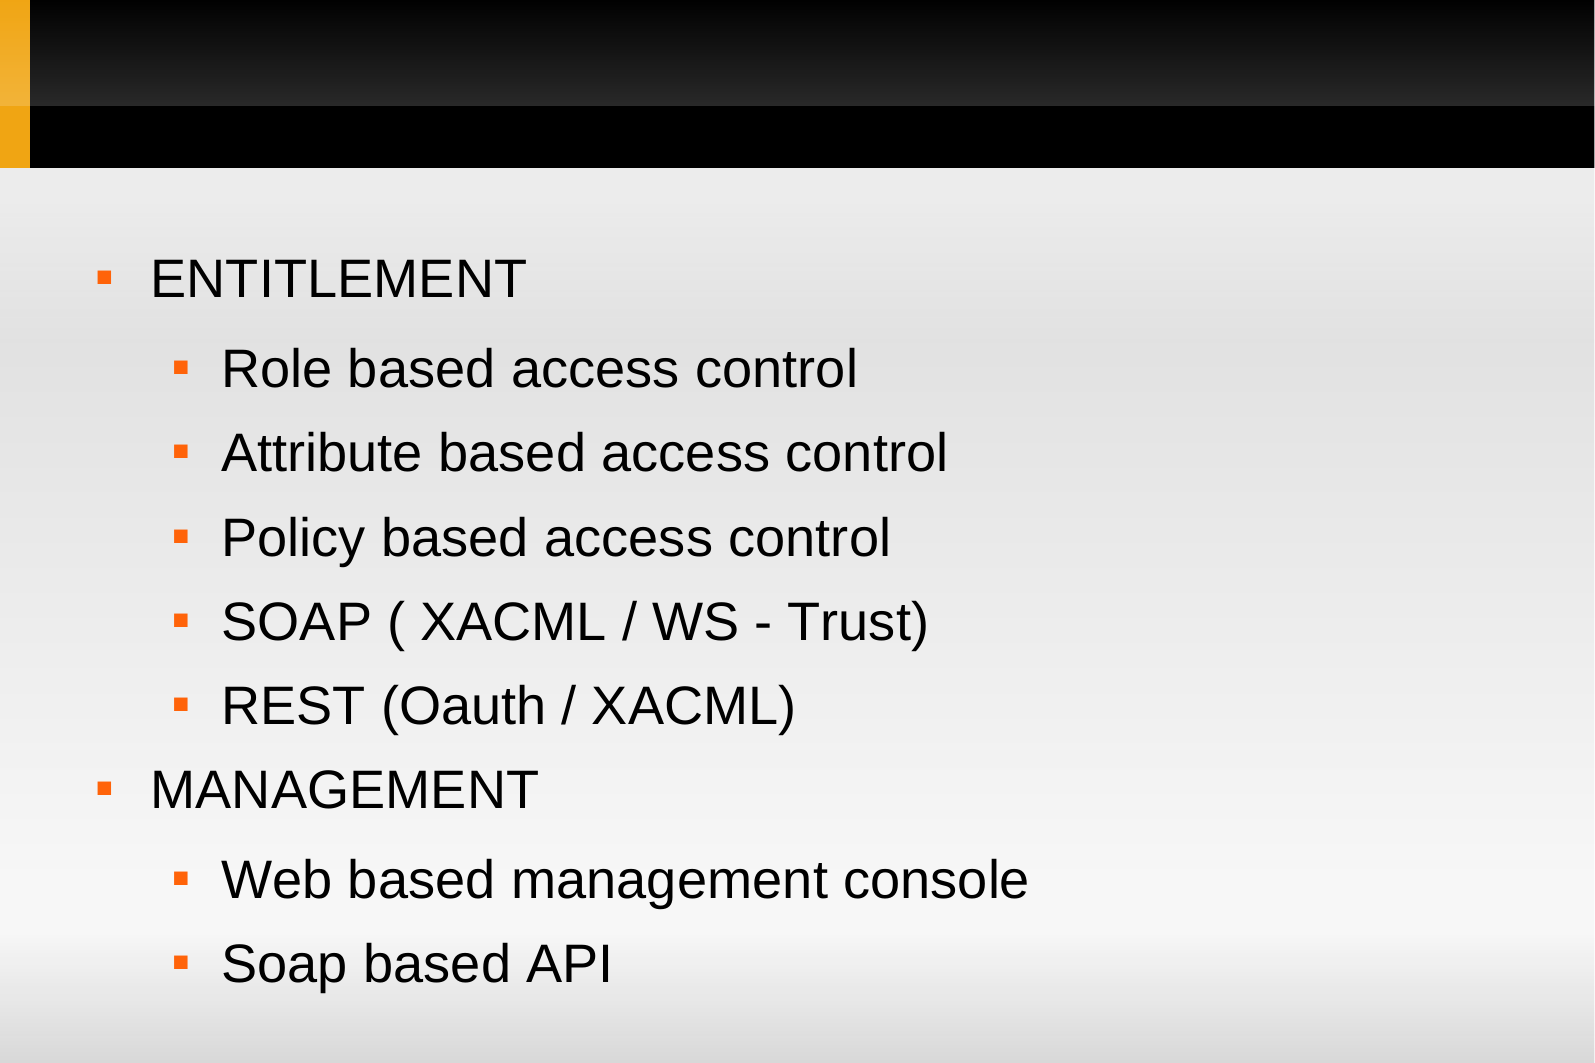

#
ENTITLEMENT
Role based access control
Attribute based access control
Policy based access control
SOAP ( XACML / WS - Trust)
REST (Oauth / XACML)
MANAGEMENT
Web based management console
Soap based API